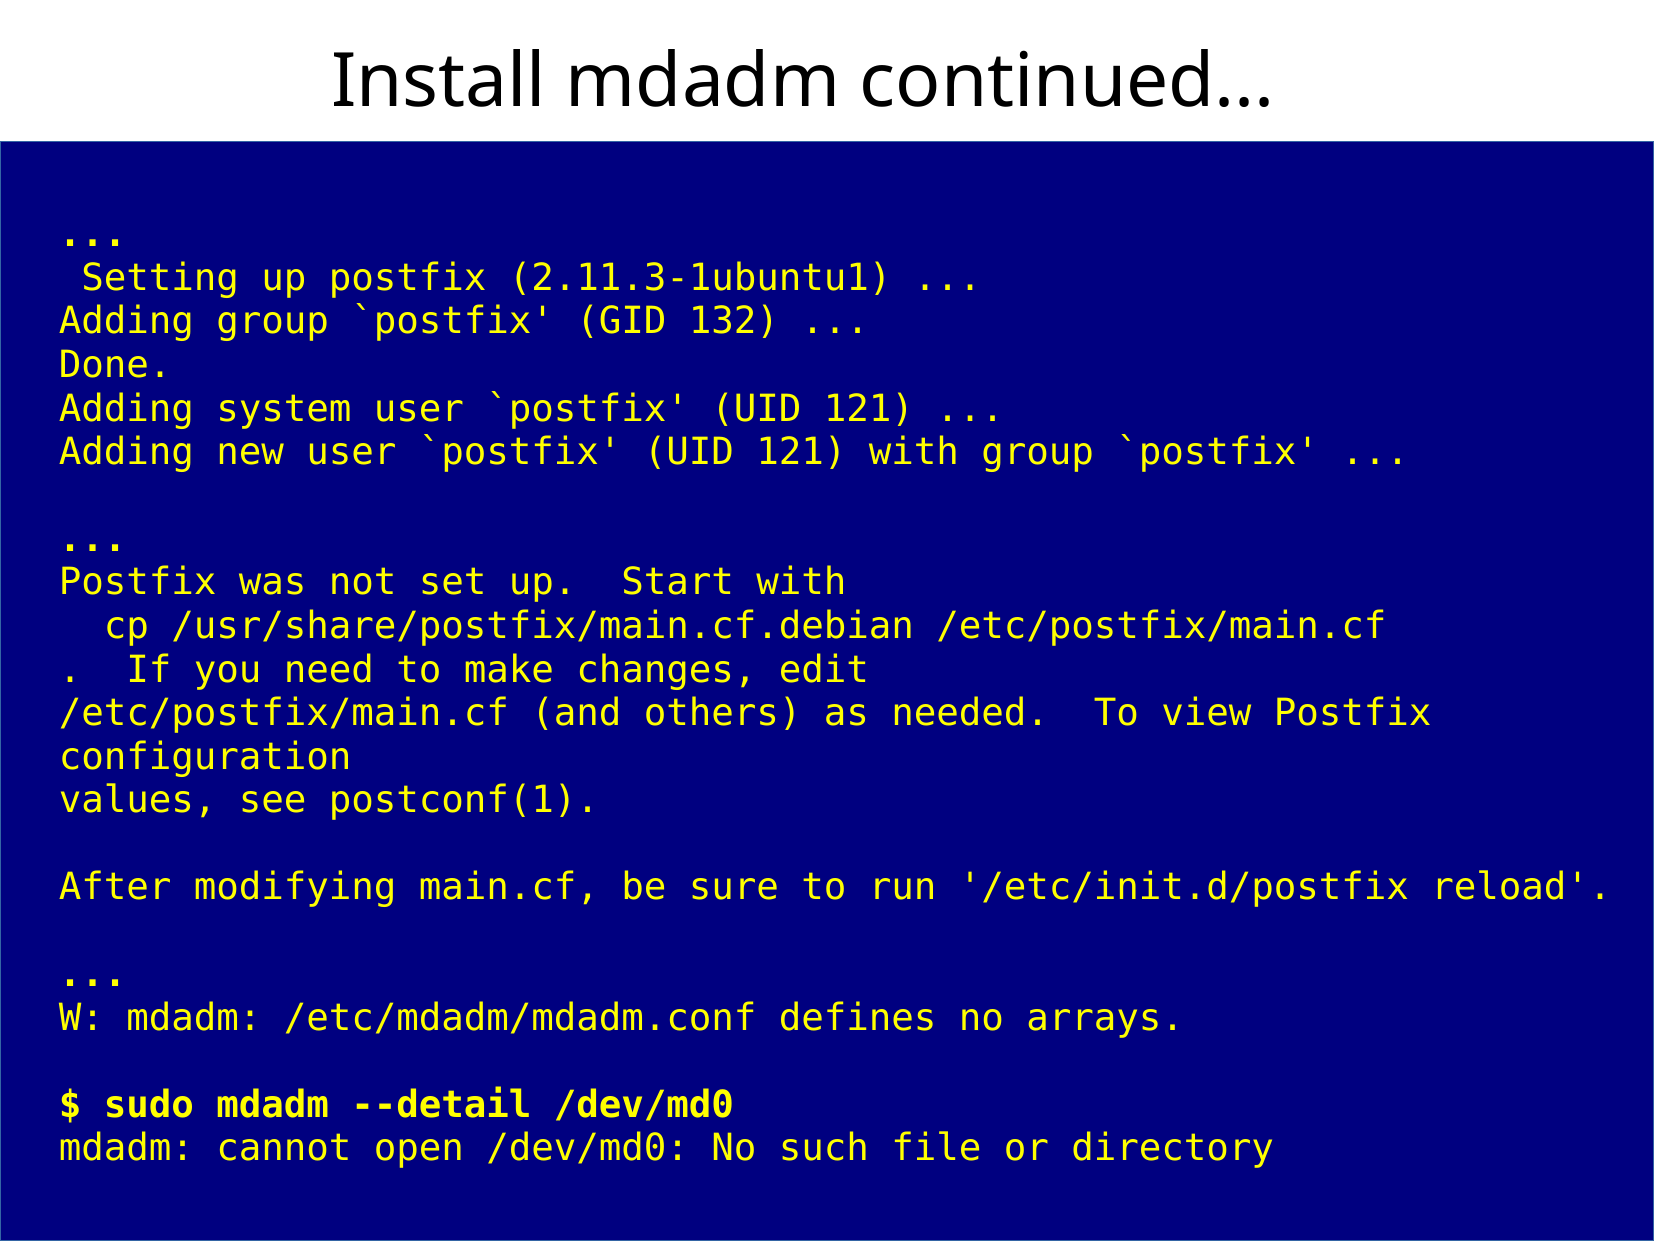

Install mdadm continued...
...
 Setting up postfix (2.11.3-1ubuntu1) ...
Adding group `postfix' (GID 132) ...
Done.
Adding system user `postfix' (UID 121) ...
Adding new user `postfix' (UID 121) with group `postfix' ...
...
Postfix was not set up. Start with
 cp /usr/share/postfix/main.cf.debian /etc/postfix/main.cf
. If you need to make changes, edit
/etc/postfix/main.cf (and others) as needed. To view Postfix configuration
values, see postconf(1).
After modifying main.cf, be sure to run '/etc/init.d/postfix reload'.
...
W: mdadm: /etc/mdadm/mdadm.conf defines no arrays.
$ sudo mdadm --detail /dev/md0
mdadm: cannot open /dev/md0: No such file or directory
# lsusb